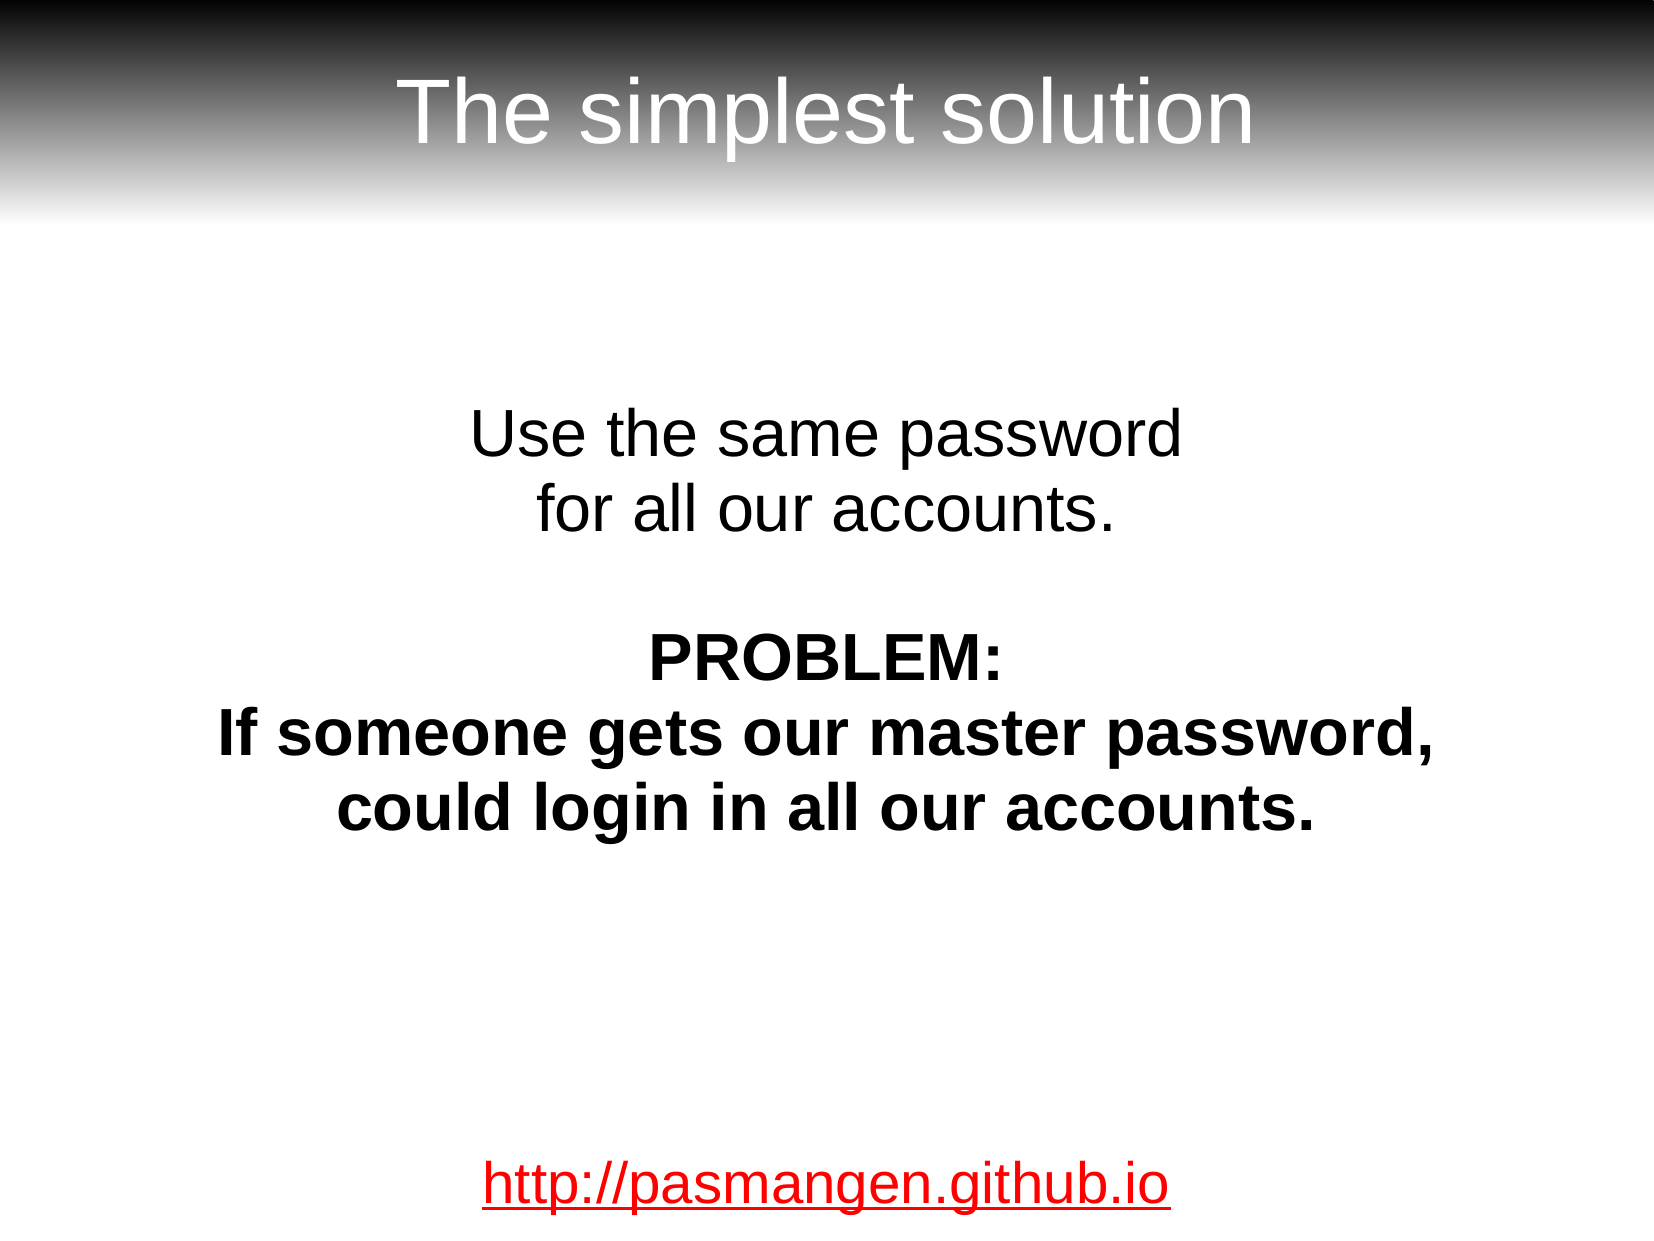

# The simplest solution
Use the same password
for all our accounts.
PROBLEM:
If someone gets our master password,
could login in all our accounts.
http://pasmangen.github.io